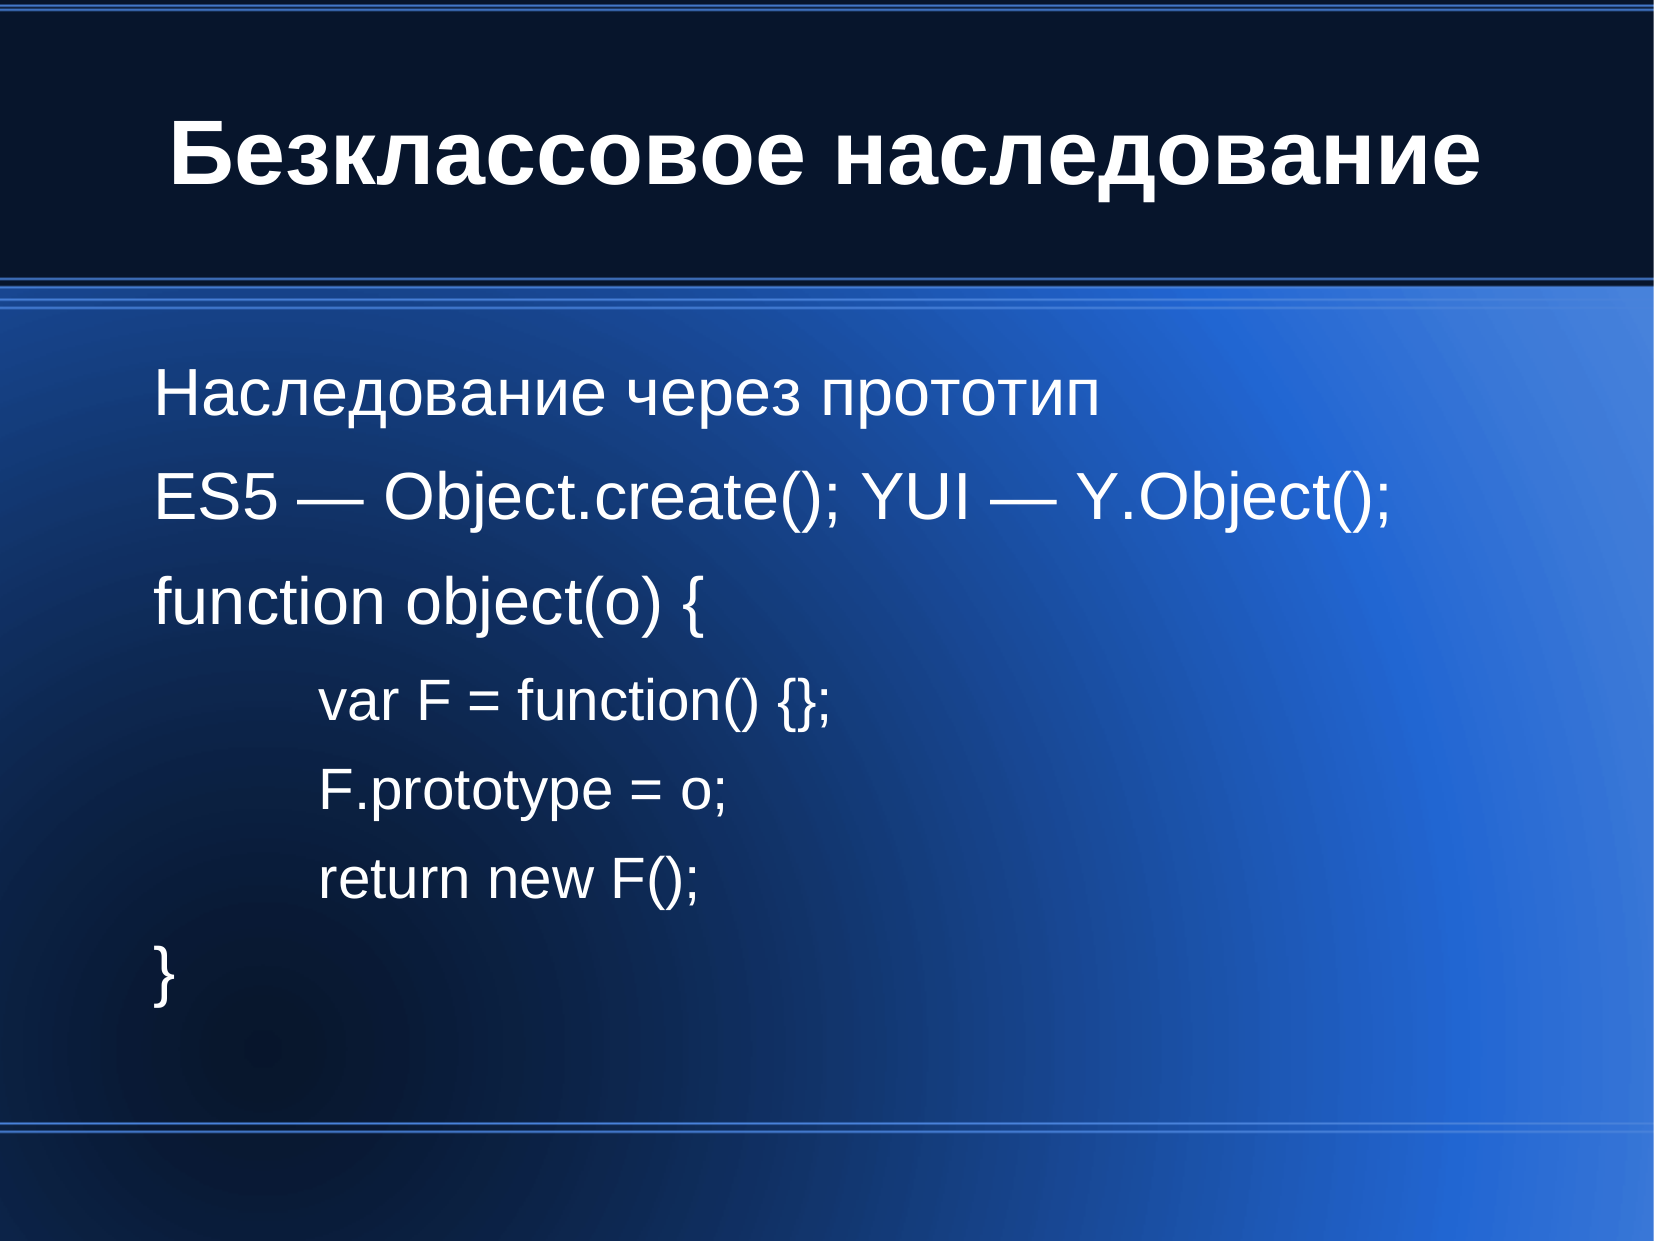

# Безклассовое наследование
Наследование через прототип
ES5 — Object.create(); YUI — Y.Object();
function object(o) {
var F = function() {};
F.prototype = o;
return new F();
}